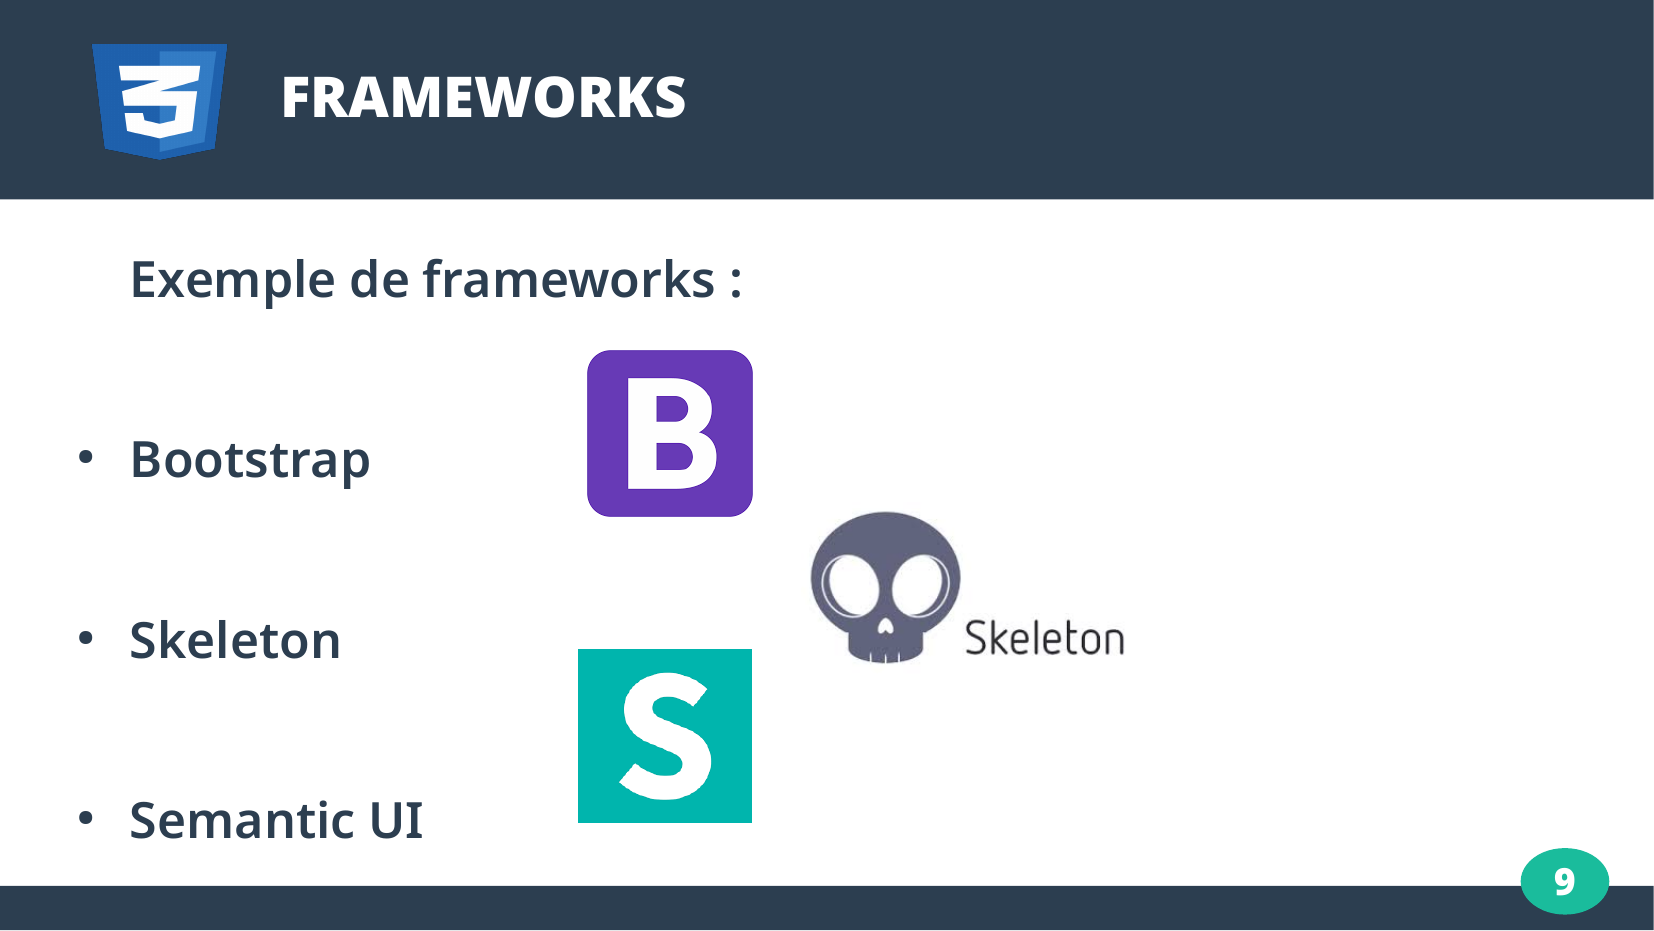

# FRAMEWORKS
Exemple de frameworks :
Bootstrap
Skeleton
Semantic UI
9